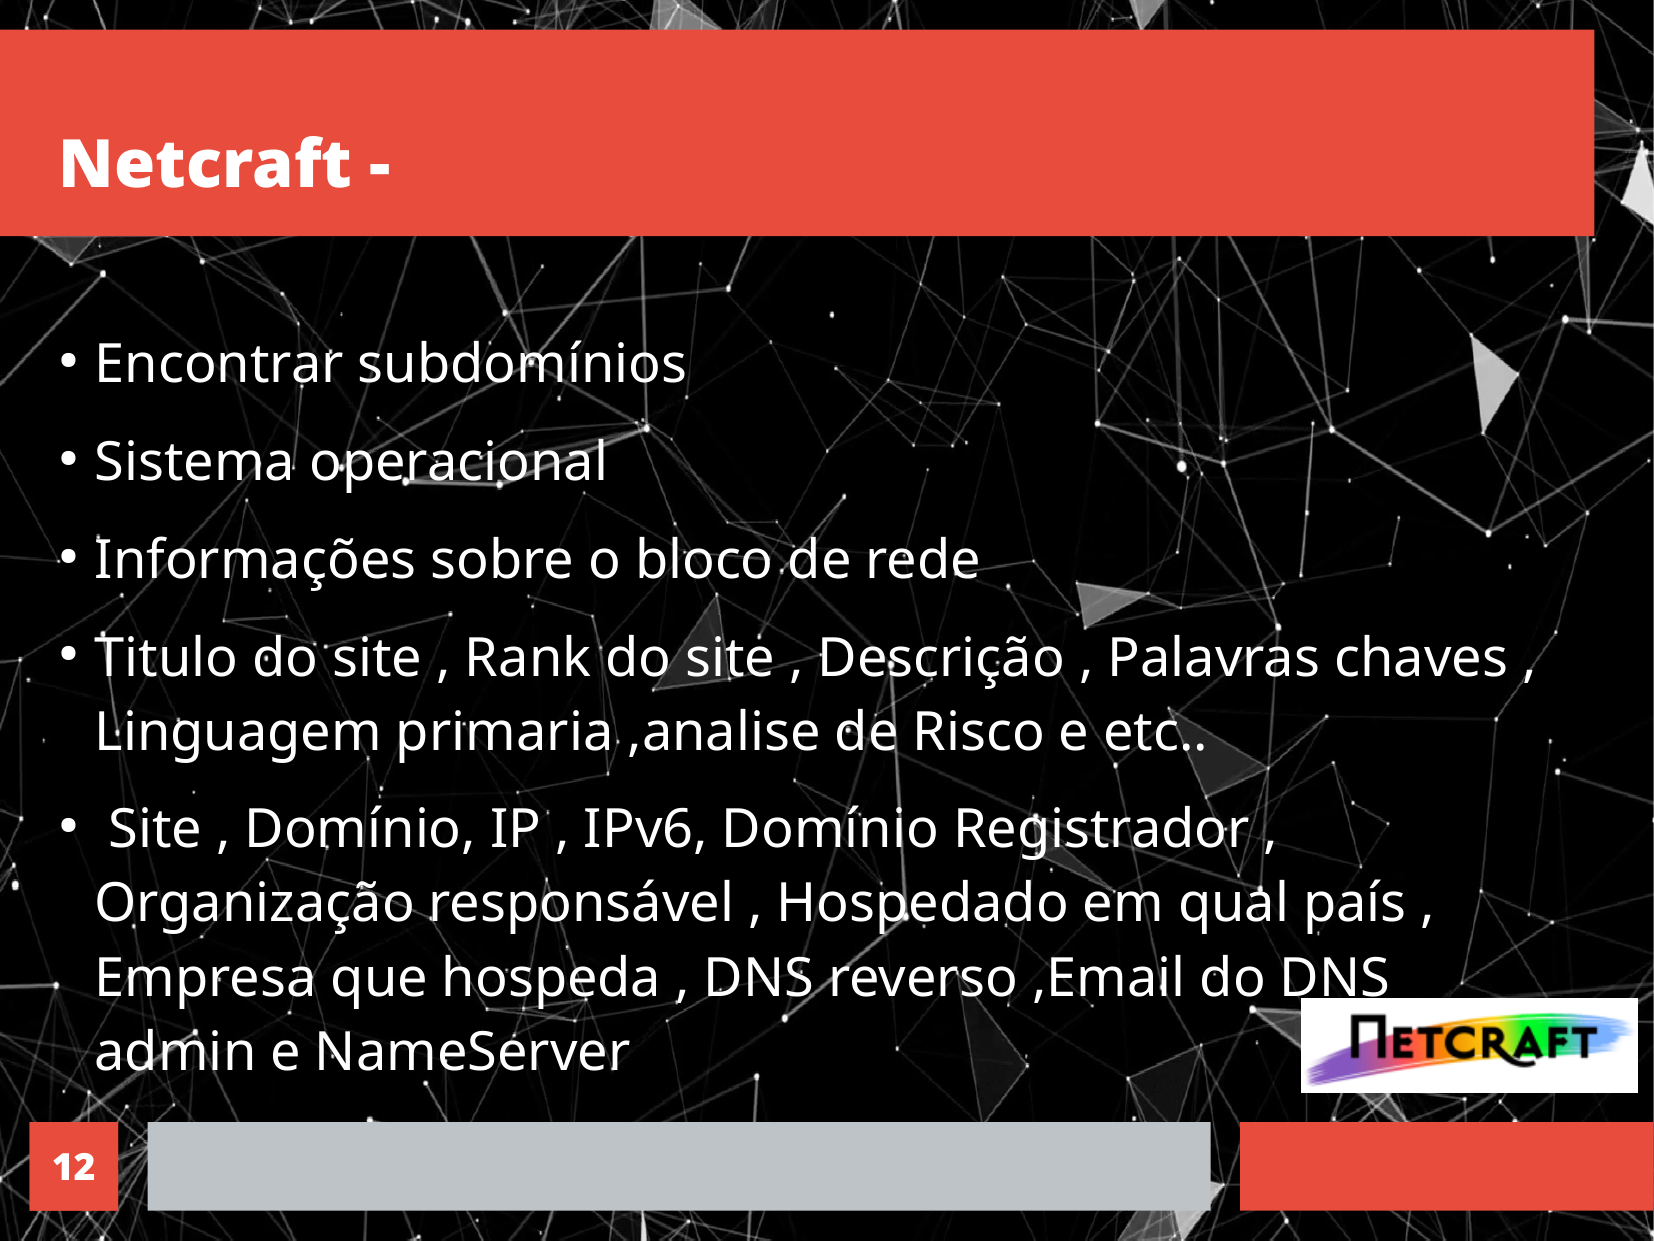

# Netcraft -
Encontrar subdomínios
Sistema operacional
Informações sobre o bloco de rede
Titulo do site , Rank do site , Descrição , Palavras chaves , Linguagem primaria ,analise de Risco e etc..
 Site , Domínio, IP , IPv6, Domínio Registrador , Organização responsável , Hospedado em qual país , Empresa que hospeda , DNS reverso ,Email do DNS admin e NameServer
12